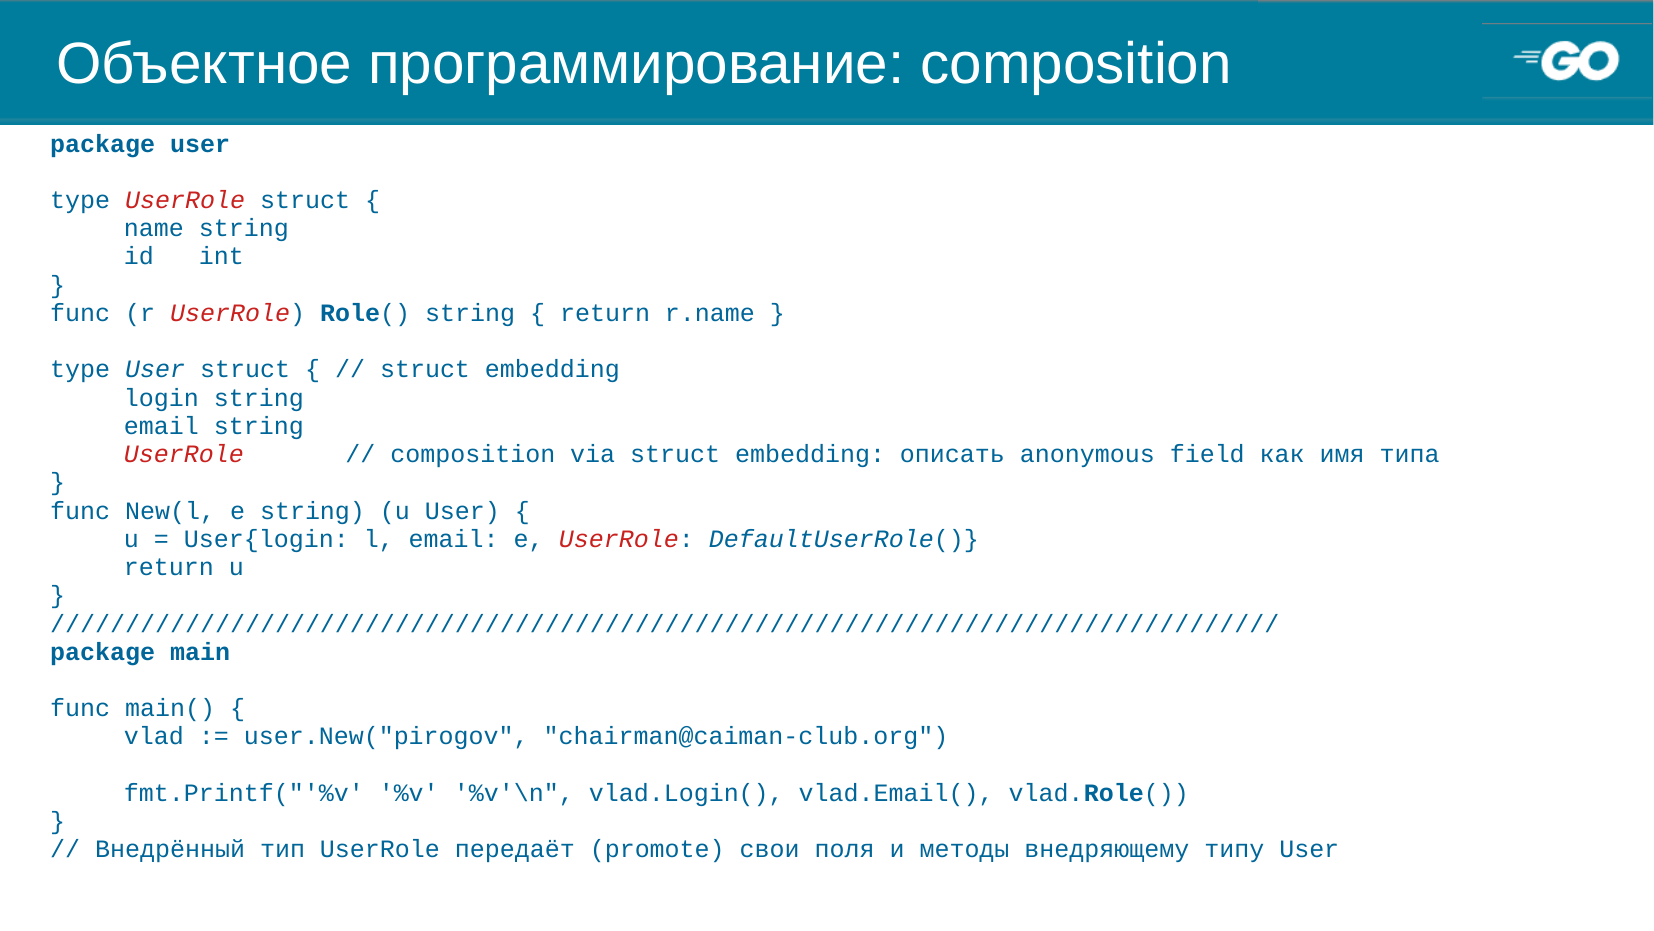

Объектное программирование: composition
package user
type UserRole struct {
	name string
	id int
}
func (r UserRole) Role() string { return r.name }
type User struct { // struct embedding
	login string
	email string
	UserRole		// composition via struct embedding: описать anonymous field как имя типа
}
func New(l, e string) (u User) {
	u = User{login: l, email: e, UserRole: DefaultUserRole()}
	return u
}
//////////////////////////////////////////////////////////////////////////////////
package main
func main() {
	vlad := user.New("pirogov", "chairman@caiman-club.org")
	fmt.Printf("'%v' '%v' '%v'\n", vlad.Login(), vlad.Email(), vlad.Role())
}
// Внедрённый тип UserRole передаёт (promote) свои поля и методы внедряющему типу User